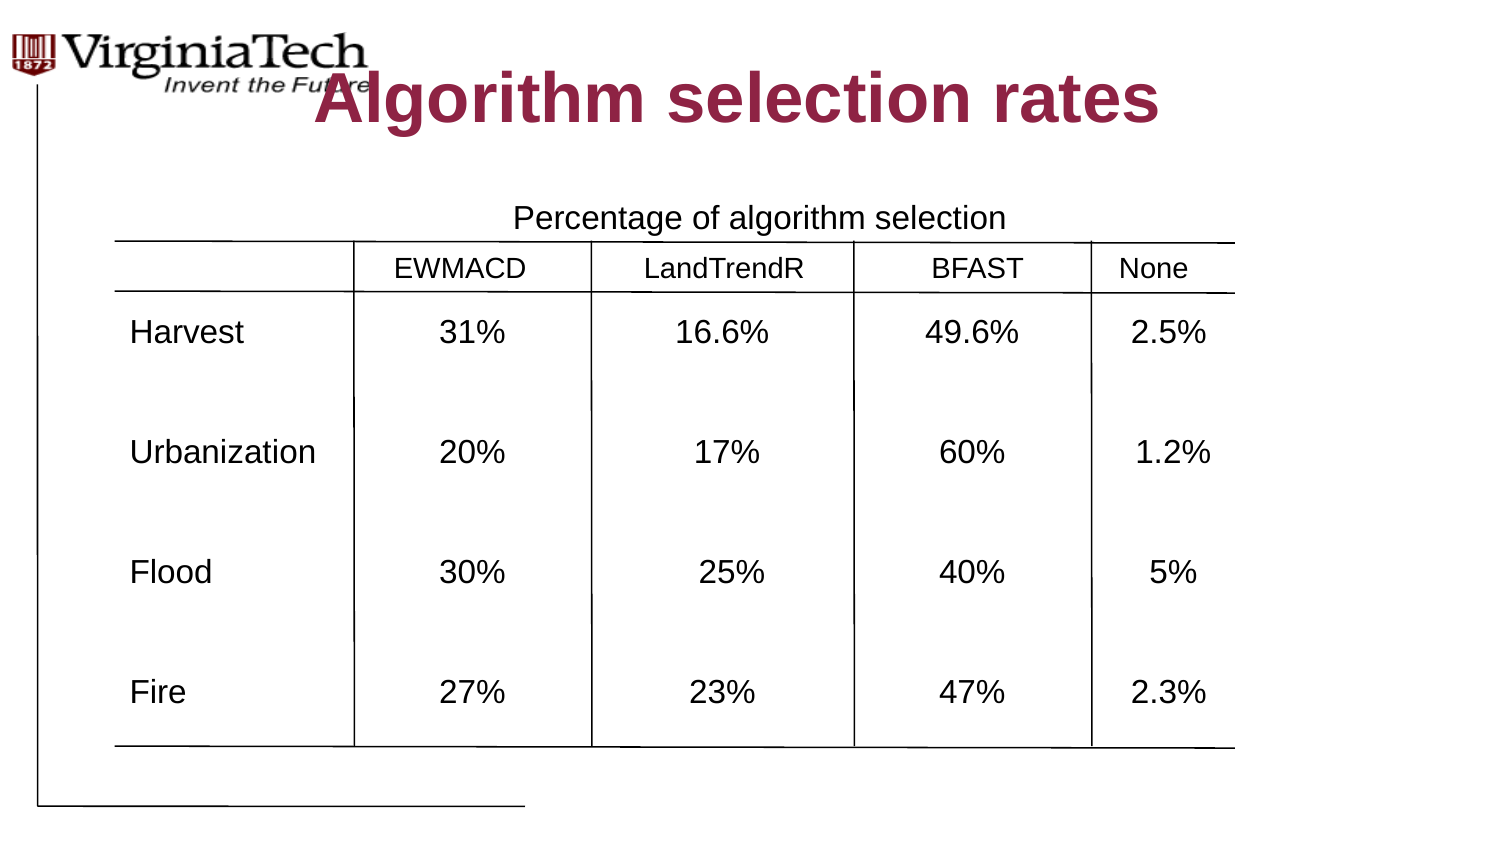

# Algorithm selection rates
Percentage of algorithm selection
EWMACD
LandTrendR
BFAST
None
Harvest
Urbanization
Flood
Fire
31%
20%
30%
27%
16.6%
 17%
 25%
23%
49.6%
60%
40%
47%
2.5%
 1.2%
 5%
2.3%